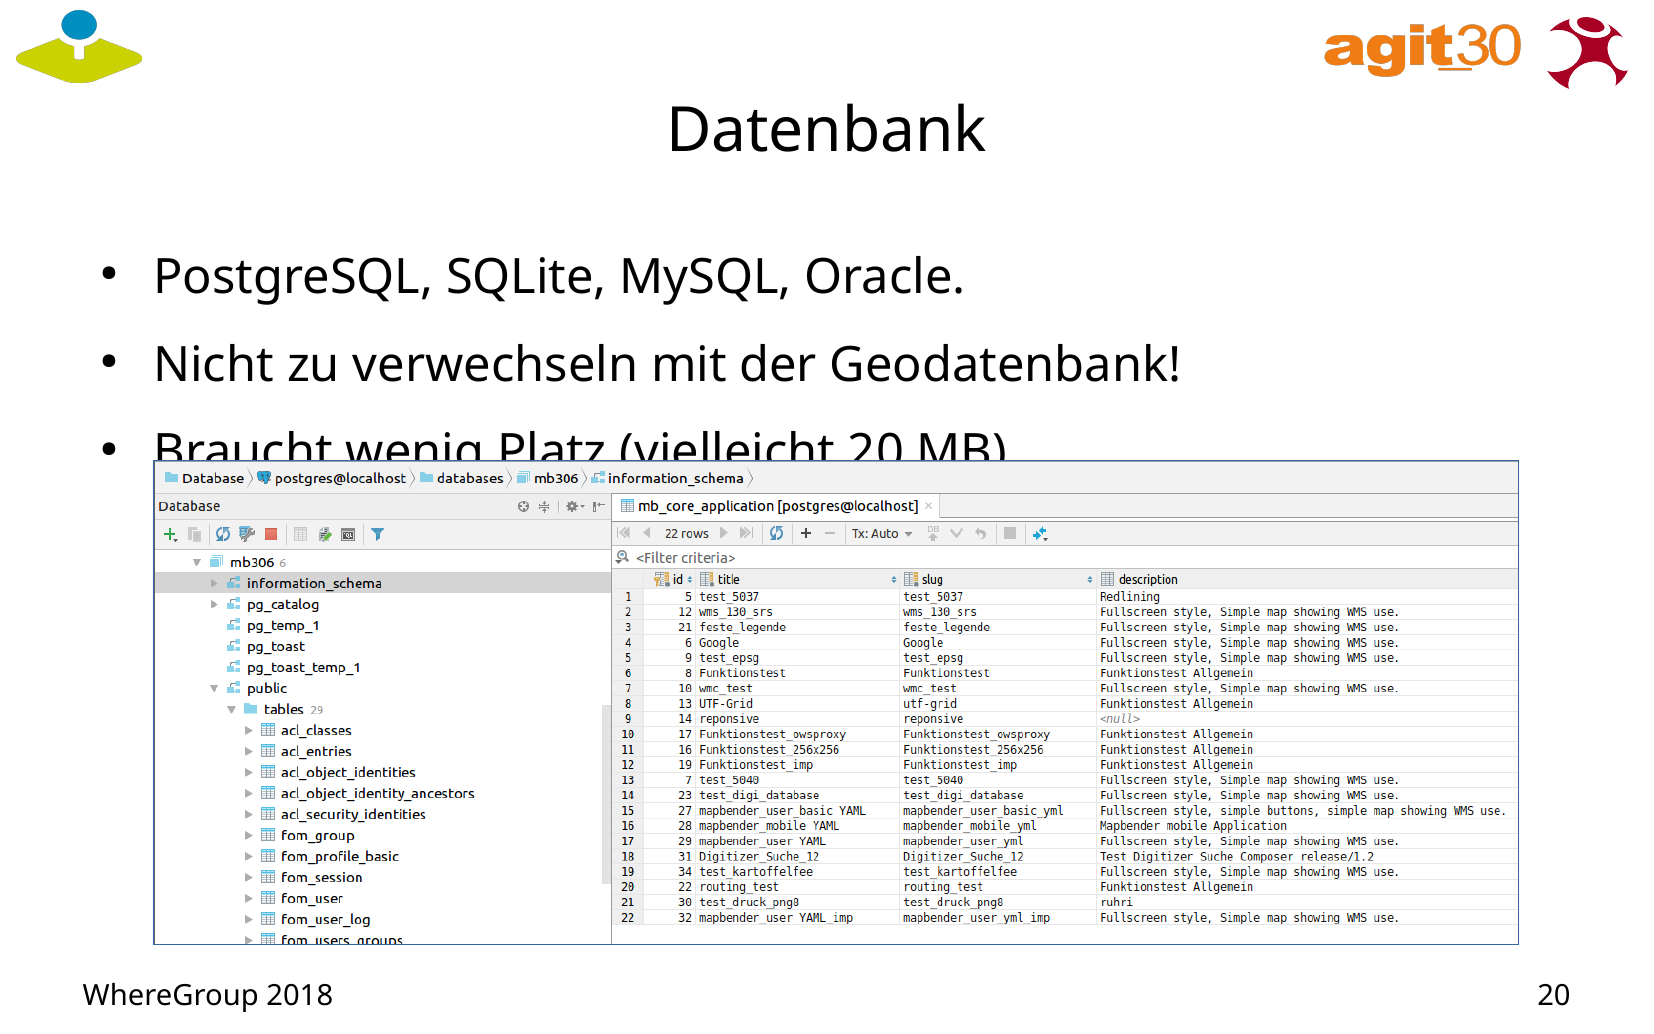

# Datenbank
PostgreSQL, SQLite, MySQL, Oracle.
Nicht zu verwechseln mit der Geodatenbank!
Braucht wenig Platz (vielleicht 20 MB).
WhereGroup 2018
20